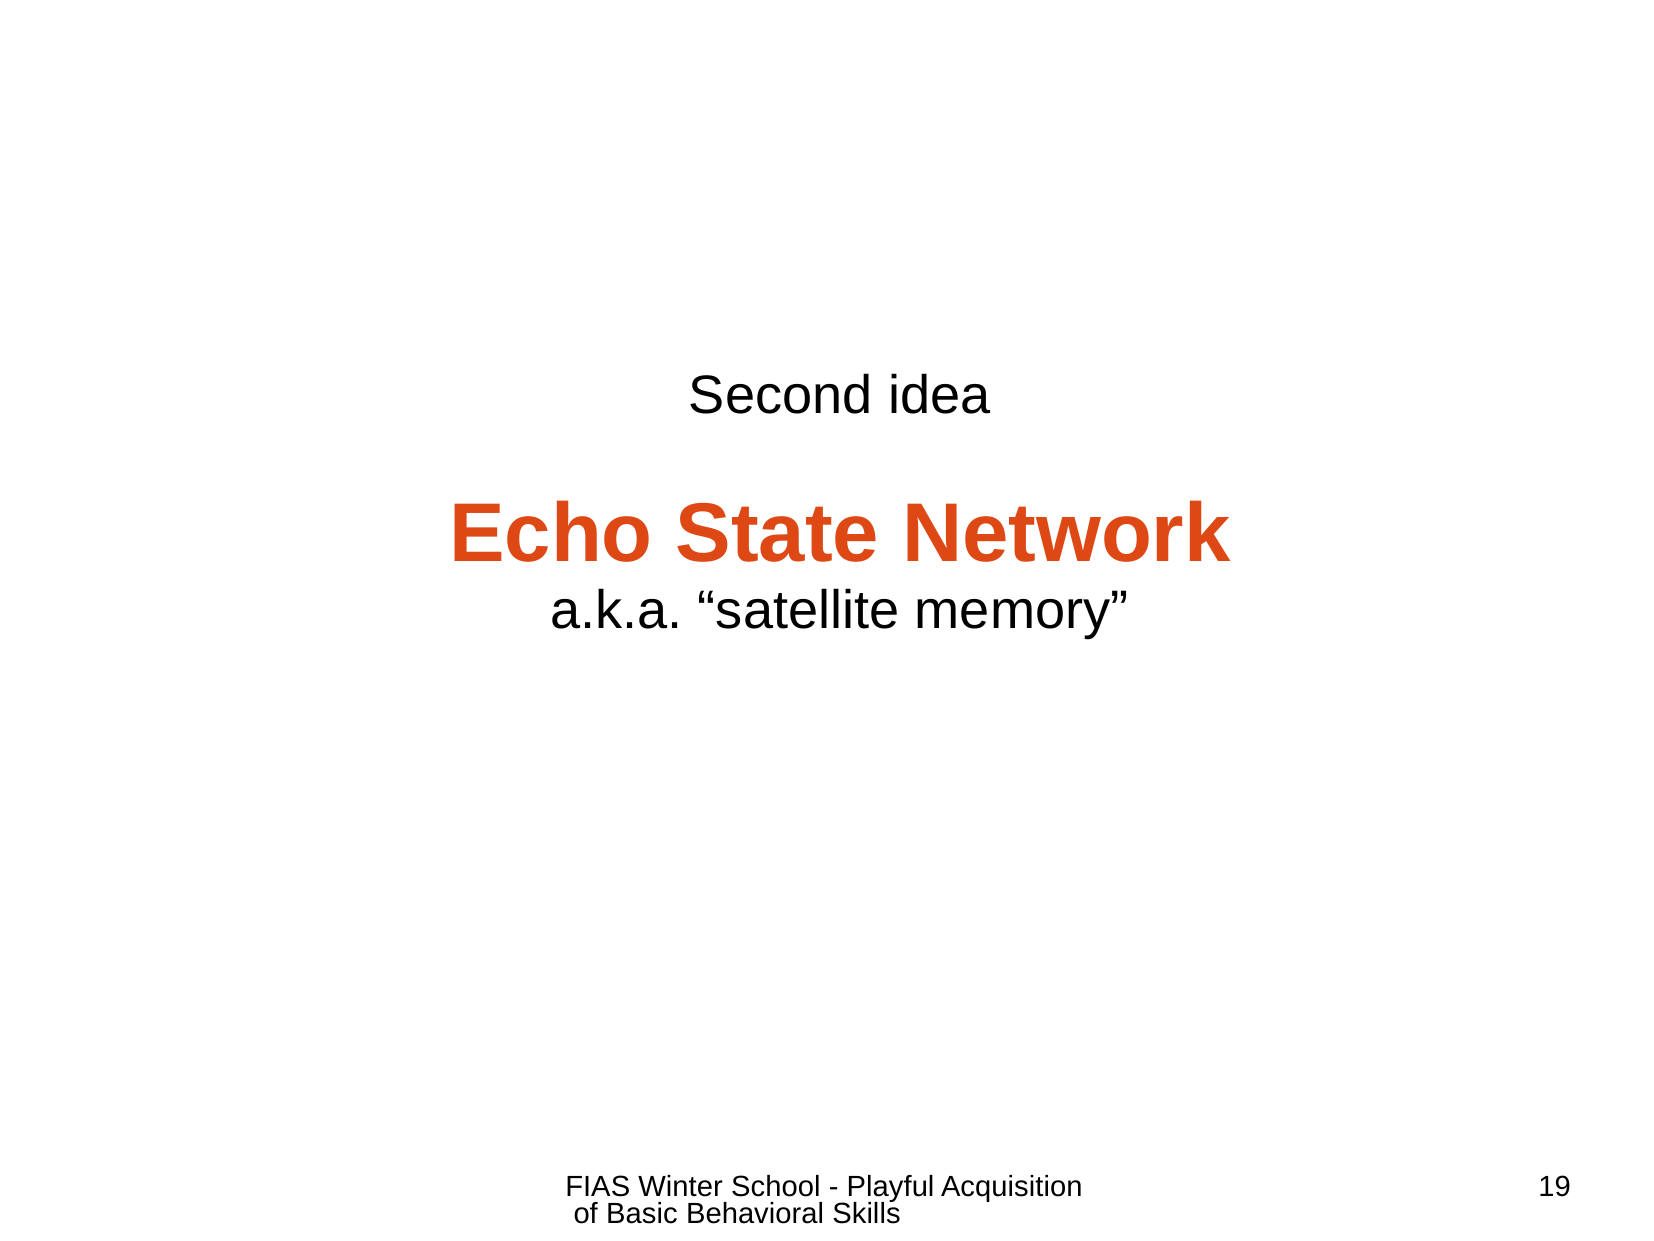

Second idea
Echo State Network
a.k.a. “satellite memory”
FIAS Winter School - Playful Acquisition of Basic Behavioral Skills
19